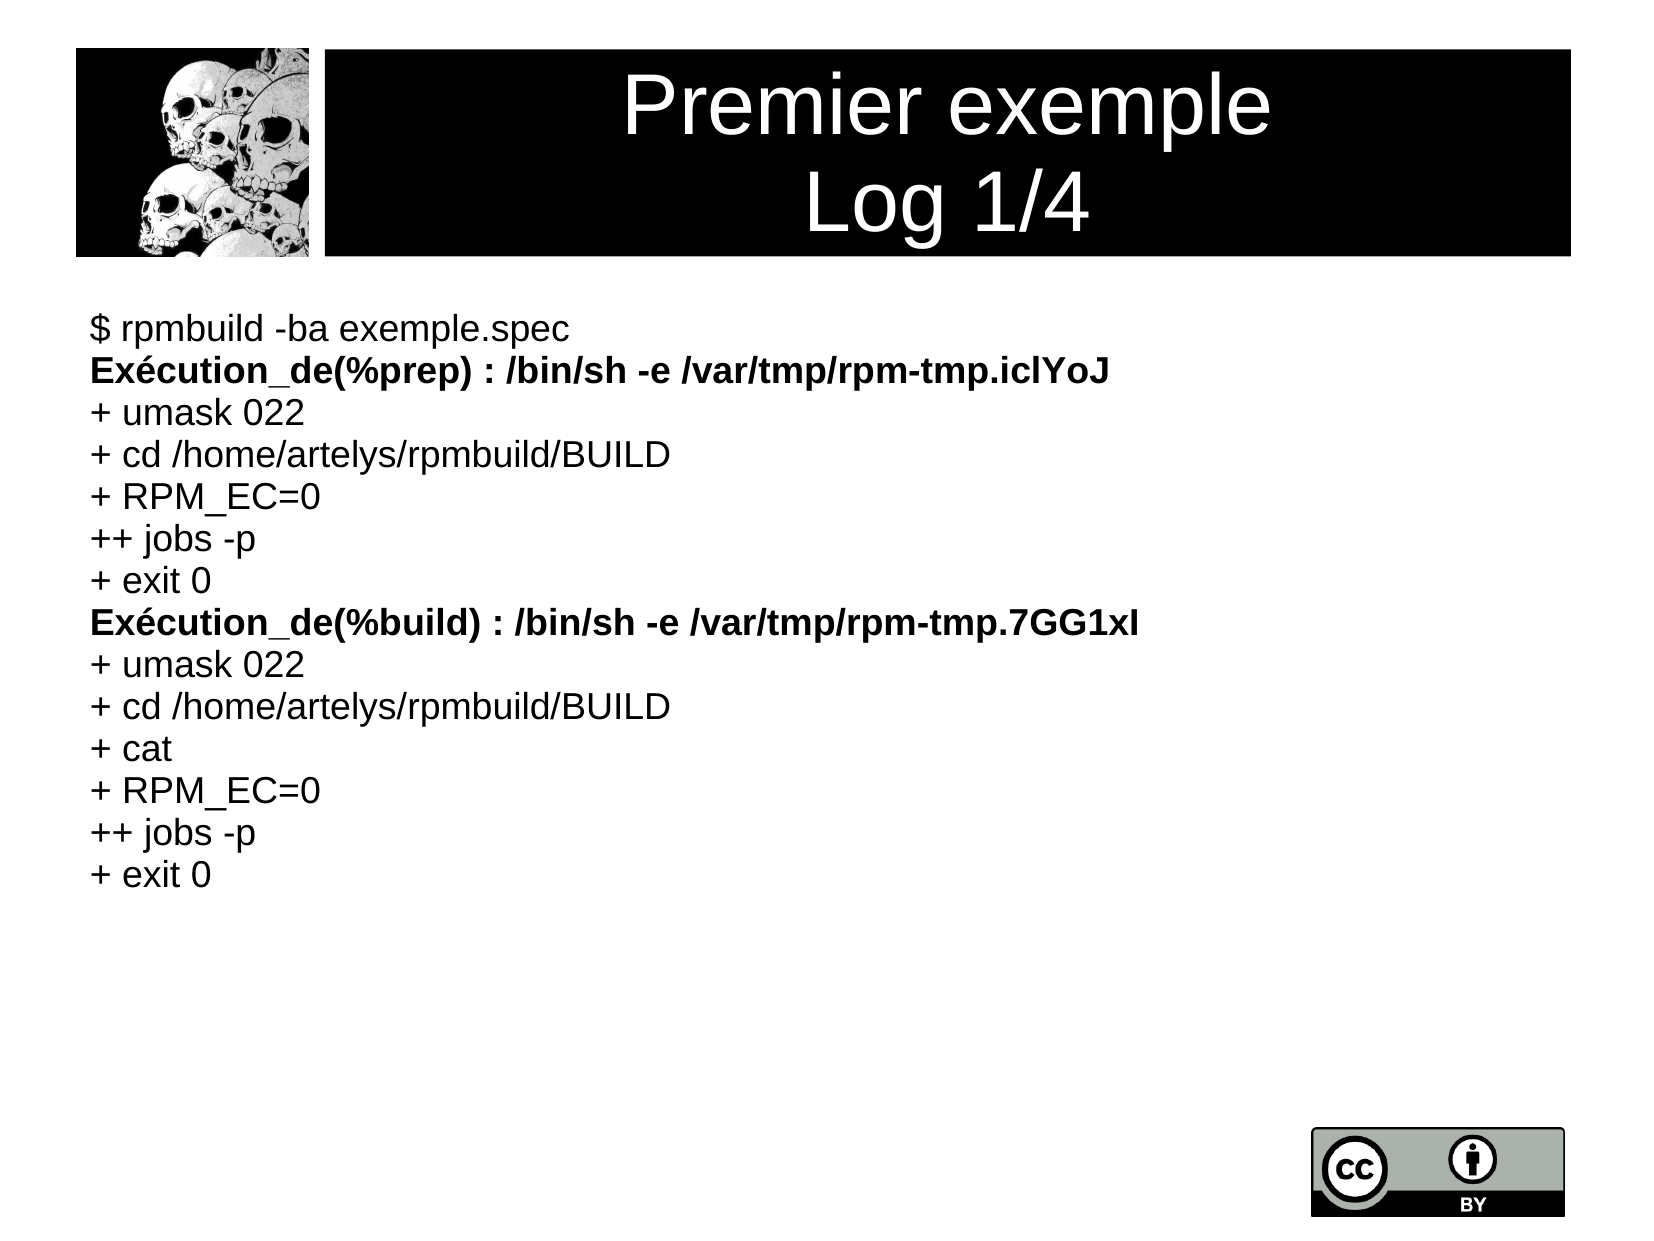

# Premier exemple Log 1/4
$ rpmbuild -ba exemple.spec
Exécution_de(%prep) : /bin/sh -e /var/tmp/rpm-tmp.iclYoJ
+ umask 022
+ cd /home/artelys/rpmbuild/BUILD
+ RPM_EC=0
++ jobs -p
+ exit 0
Exécution_de(%build) : /bin/sh -e /var/tmp/rpm-tmp.7GG1xI
+ umask 022
+ cd /home/artelys/rpmbuild/BUILD
+ cat
+ RPM_EC=0
++ jobs -p
+ exit 0